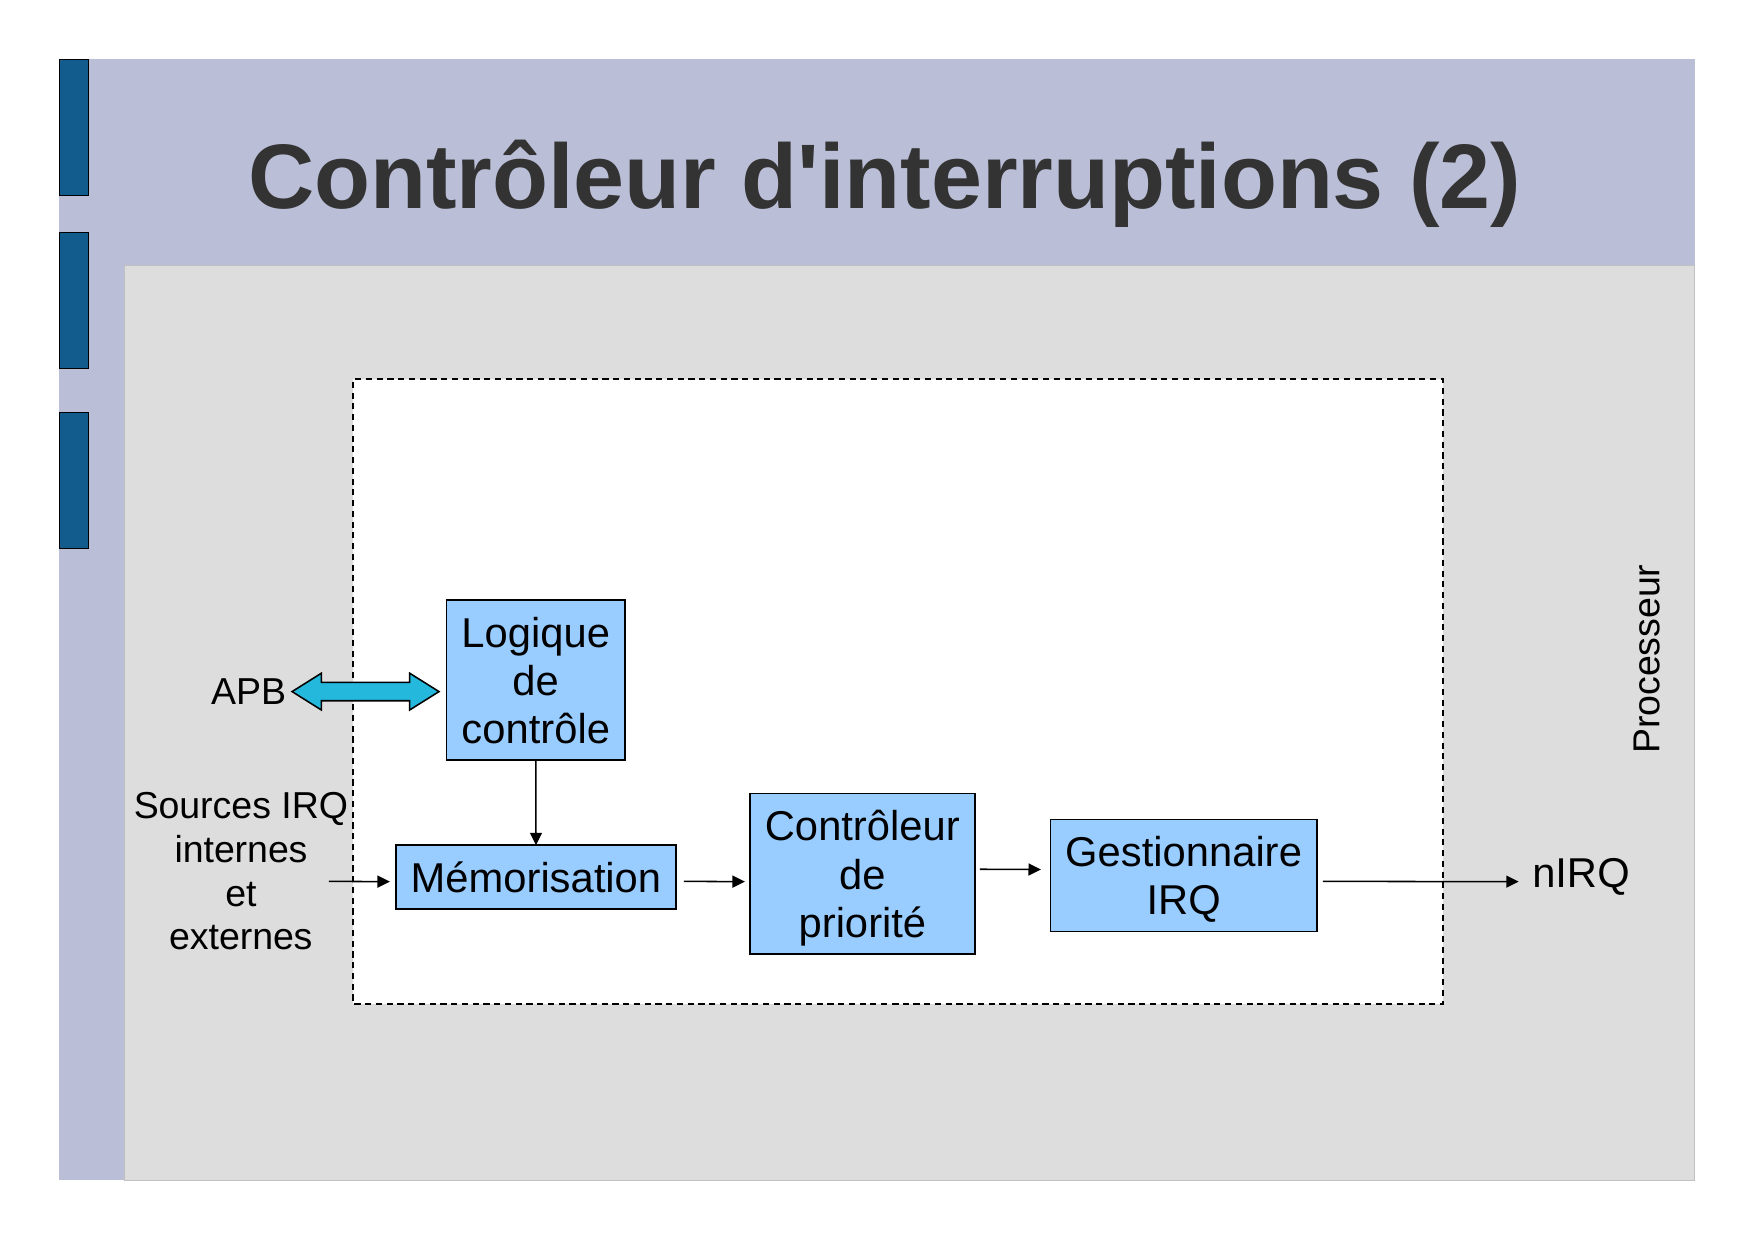

# Contrôleur d'interruptions (2)
Logique
de
contrôle
Processeur
APB
Sources IRQ
internes
et
externes
Contrôleur
de
priorité
Gestionnaire
IRQ
nIRQ
Mémorisation